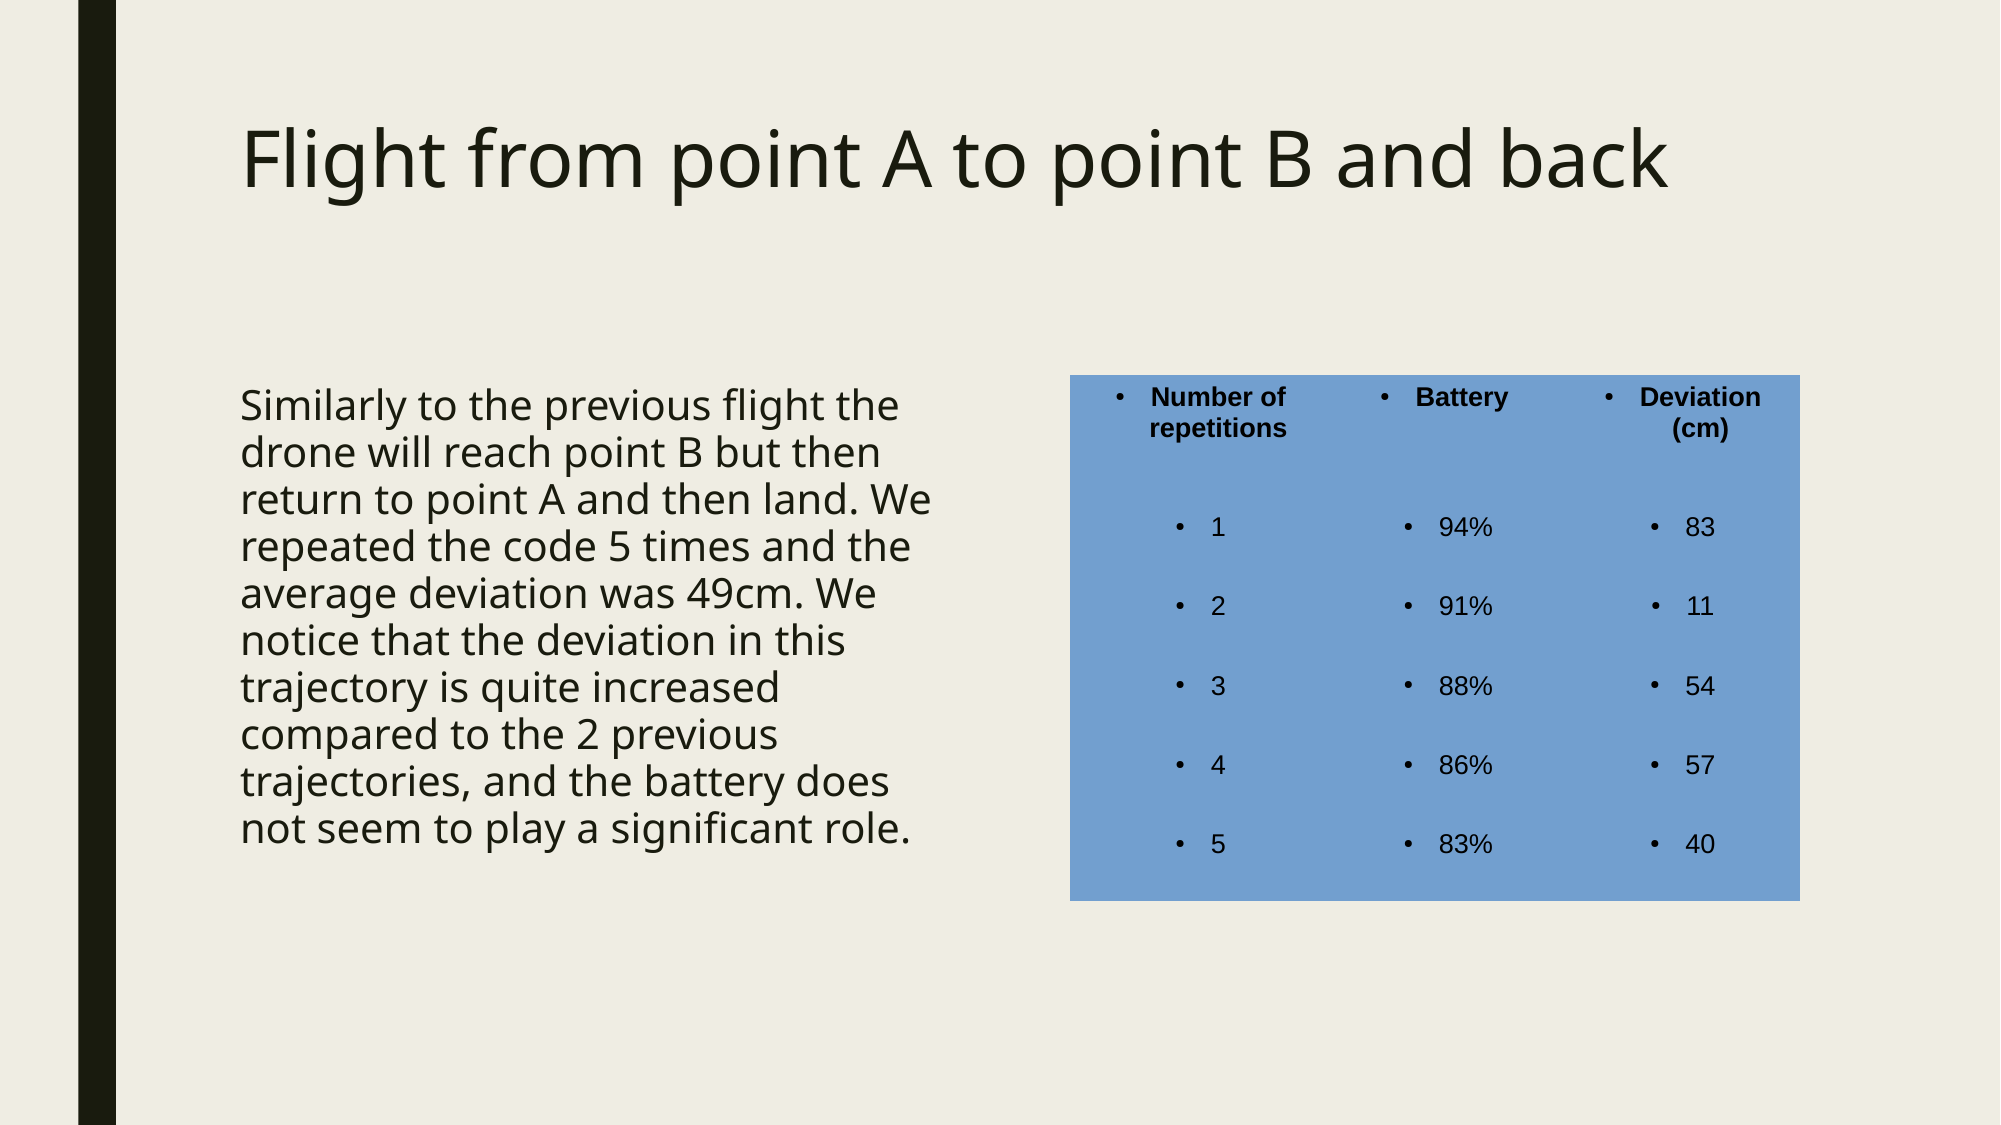

# Flight from point A to point B and back
Similarly to the previous flight the drone will reach point B but then return to point A and then land. We repeated the code 5 times and the average deviation was 49cm. We notice that the deviation in this trajectory is quite increased compared to the 2 previous trajectories, and the battery does not seem to play a significant role.
| Number of repetitions | Battery | Deviation (cm) |
| --- | --- | --- |
| 1 | 94% | 83 |
| 2 | 91% | 11 |
| 3 | 88% | 54 |
| 4 | 86% | 57 |
| 5 | 83% | 40 |